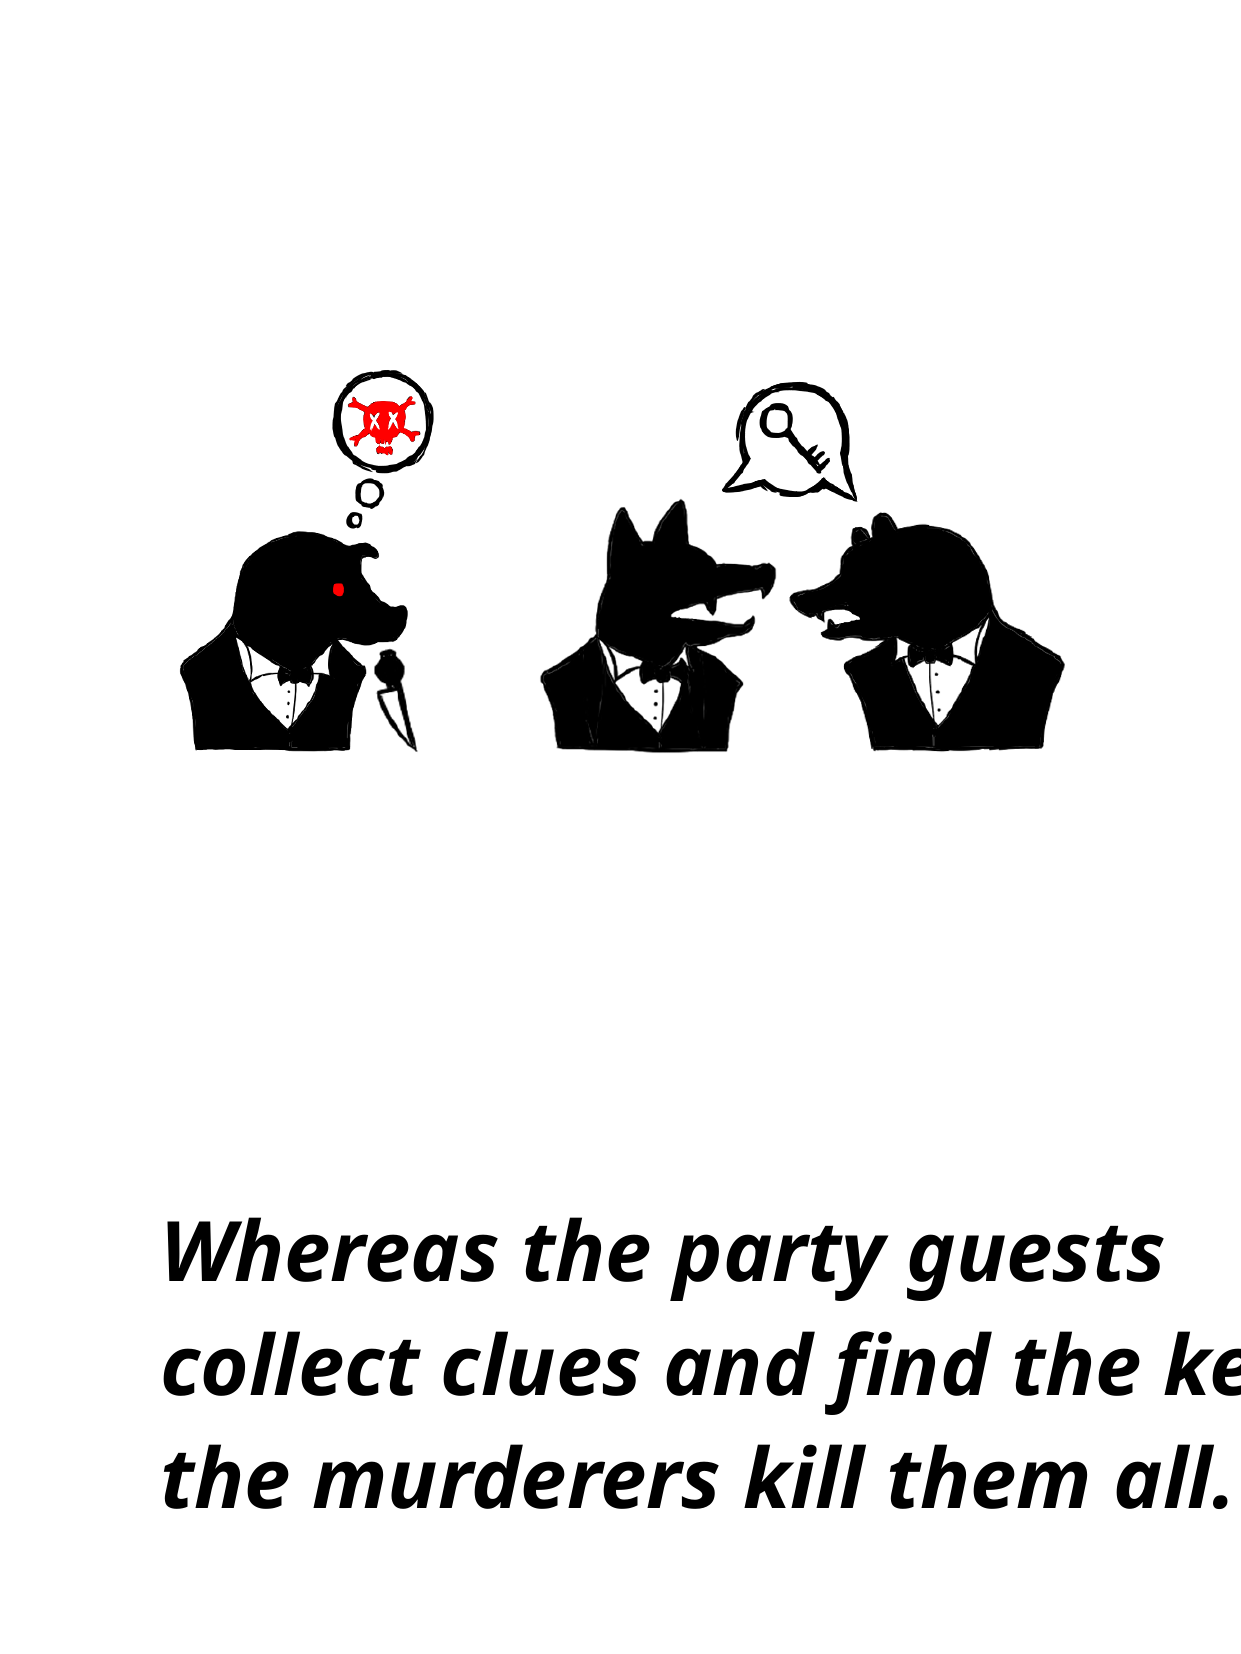

Whereas the party guests
collect clues and find the key,
the murderers kill them all.